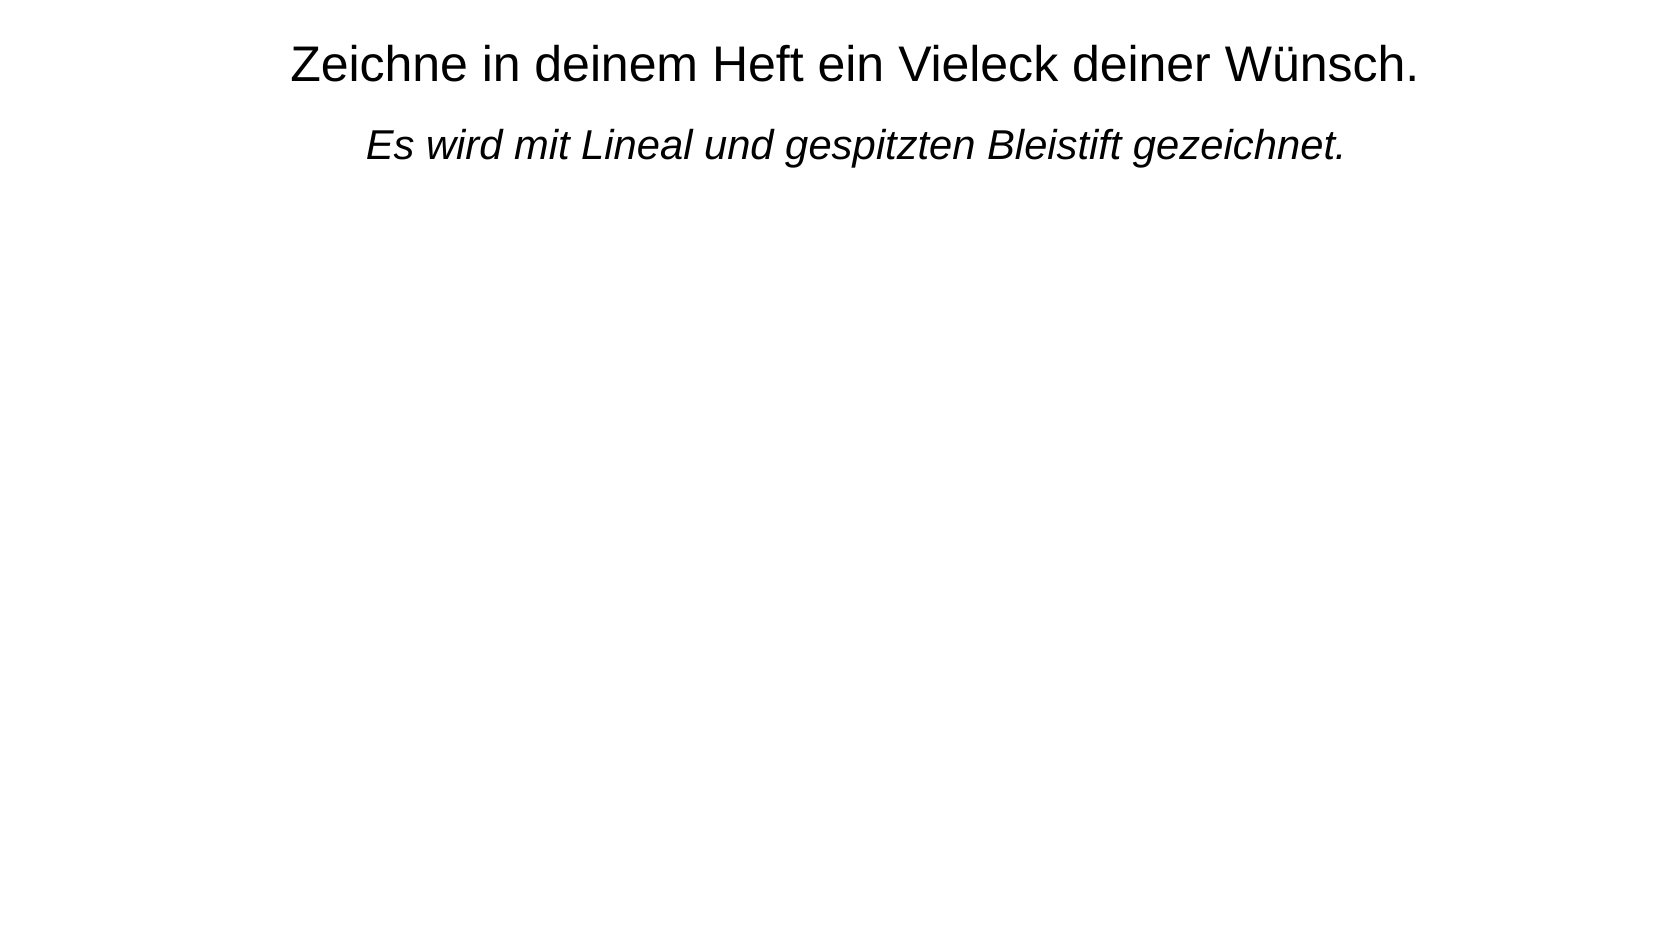

# Zeichne in deinem Heft ein Vieleck deiner Wünsch.
Es wird mit Lineal und gespitzten Bleistift gezeichnet.